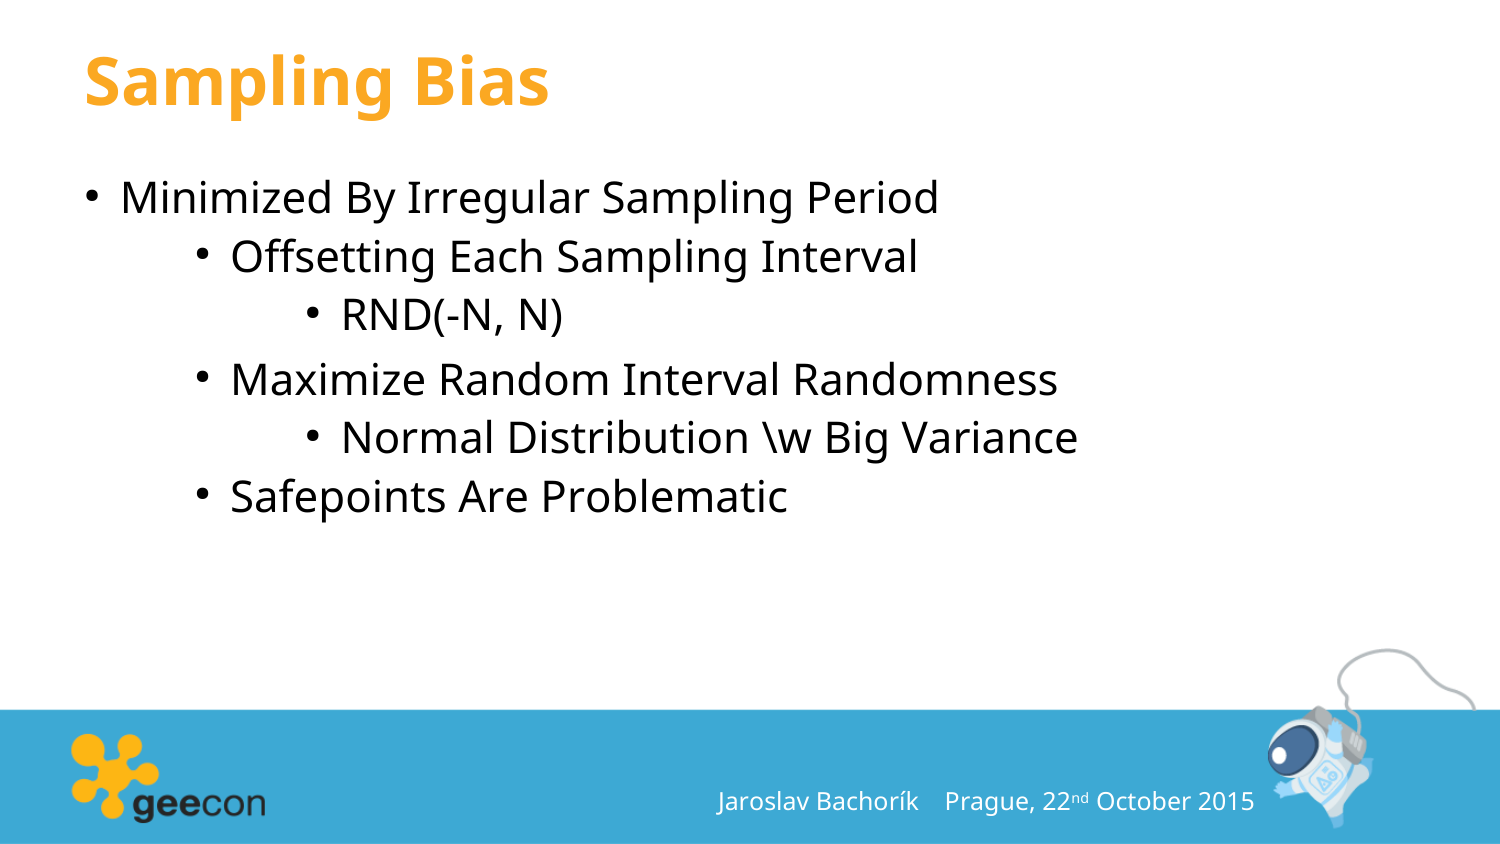

# Sampling Bias
Minimized By Irregular Sampling Period
Offsetting Each Sampling Interval
RND(-N, N)
Maximize Random Interval Randomness
Normal Distribution \w Big Variance
Safepoints Are Problematic
Jaroslav Bachorík Prague, 22nd October 2015